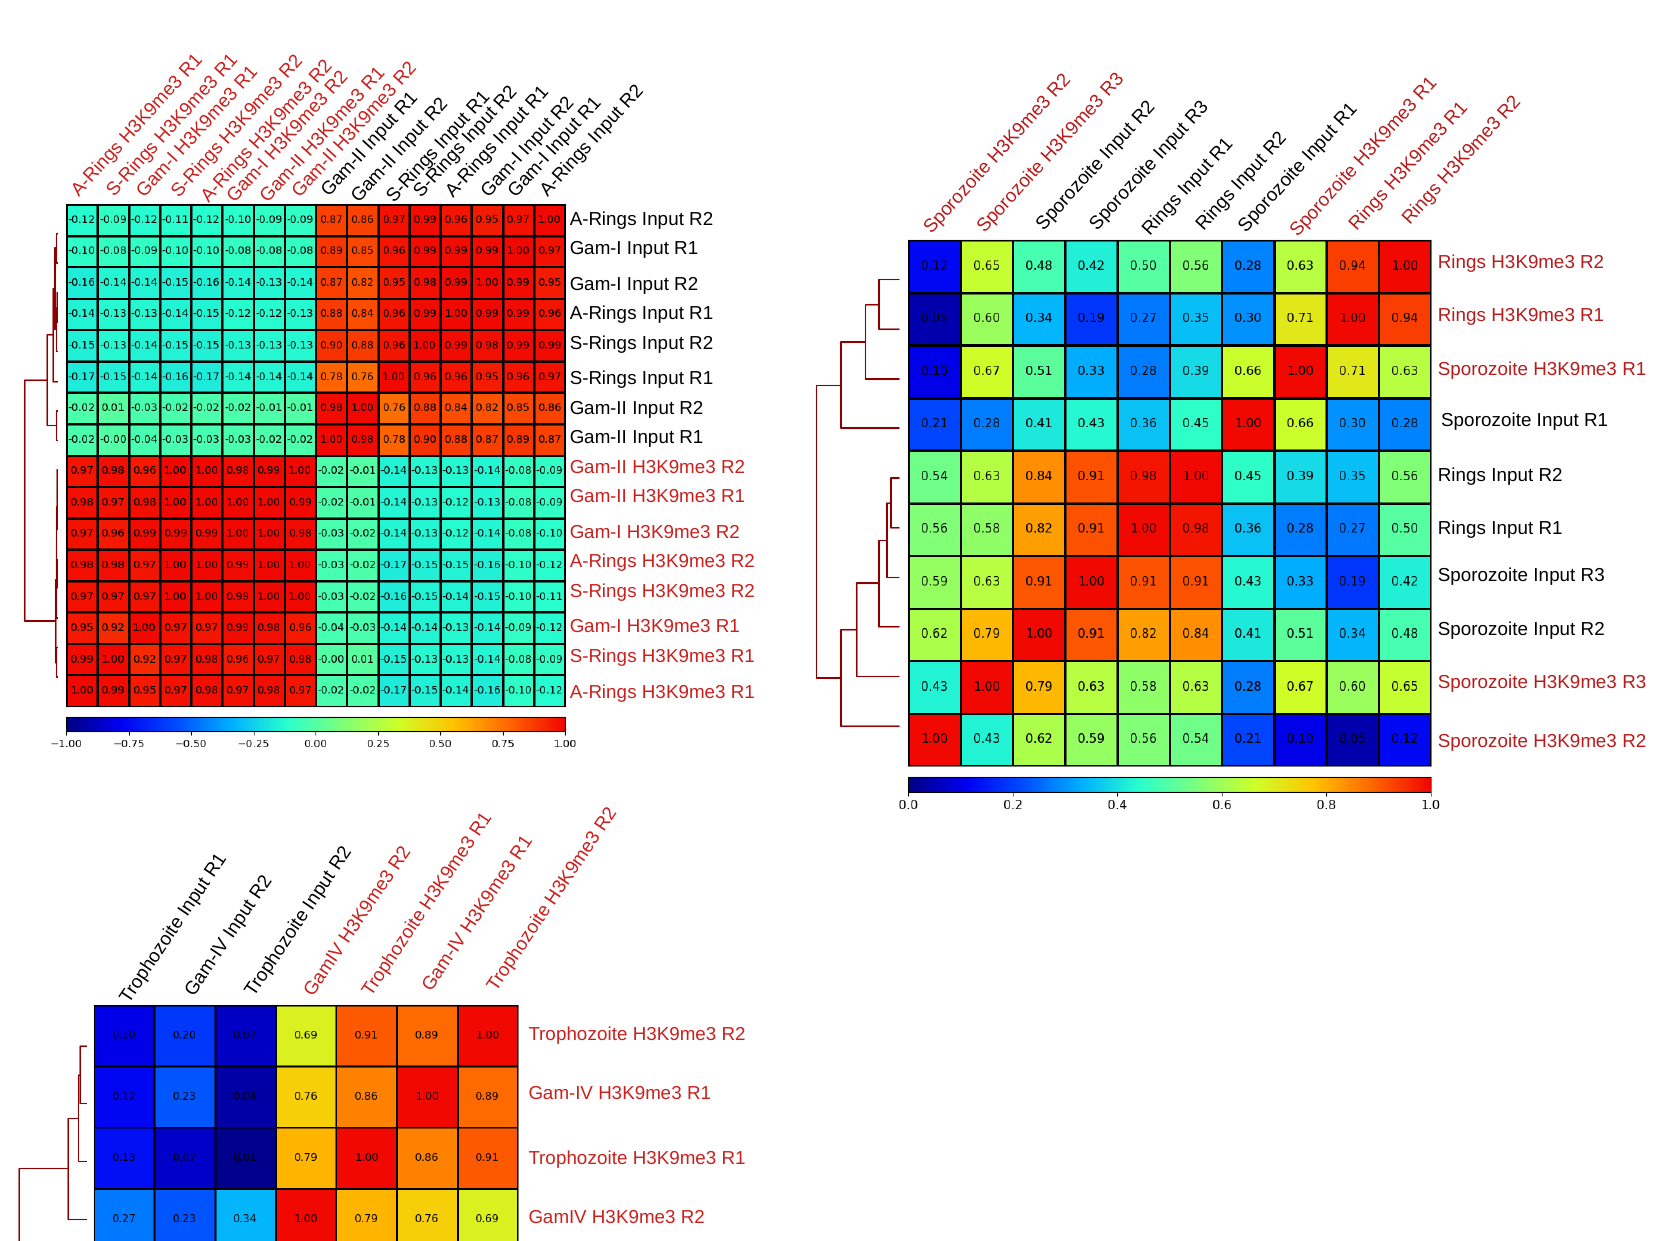

A-Rings H3K9me3 R1
S-Rings H3K9me3 R1
Gam-II Input R1
A-Rings Input R2
Sporozoite H3K9me3 R3
Gam-I H3K9me3 R1
S-Rings H3K9me3 R2
Gam-II H3K9me3 R2
S-Rings Input R2
A-Rings Input R1
Gam-I Input R2
Gam-I Input R1
Sporozoite H3K9me3 R2
Sporozoite H3K9me3 R1
A-Rings H3K9me3 R2
Gam-II H3K9me3 R1
Gam-I H3K9me3 R2
Gam-II Input R2
S-Rings Input R1
Rings H3K9me3 R2
Sporozoite Input R2
Sporozoite Input R3
Rings Input R2
Rings H3K9me3 R1
Sporozoite Input R1
Rings Input R1
A-Rings Input R2
Gam-I Input R1
Rings H3K9me3 R2
Gam-I Input R2
A-Rings Input R1
Rings H3K9me3 R1
S-Rings Input R2
Sporozoite H3K9me3 R1
S-Rings Input R1
Gam-II Input R2
Sporozoite Input R1
Gam-II Input R1
Gam-II H3K9me3 R2
Rings Input R2
Gam-II H3K9me3 R1
Rings Input R1
Gam-I H3K9me3 R2
A-Rings H3K9me3 R2
Sporozoite Input R3
S-Rings H3K9me3 R2
Gam-I H3K9me3 R1
Sporozoite Input R2
S-Rings H3K9me3 R1
Sporozoite H3K9me3 R3
A-Rings H3K9me3 R1
Sporozoite H3K9me3 R2
Gam-IV H3K9me3 R1
Trophozoite H3K9me3 R2
Gam-IV Input R2
Trophozoite Input R2
GamIV H3K9me3 R2
Trophozoite H3K9me3 R1
Trophozoite Input R1
Trophozoite H3K9me3 R2
Gam-IV H3K9me3 R1
Trophozoite H3K9me3 R1
GamIV H3K9me3 R2
Trophozoite Input R2
Gam-IV Input R2
GamII-III HP1
GamII-III INput
Schizonts Input
Schizonts HP1
GamIV-V Input
GamIV-V HP1
Trophozoite Input R1
GamII-III HP1
Schizonts HP1
GamIV-V HP1
GamIV-V Input
Schizonts Input
GamII-III INput